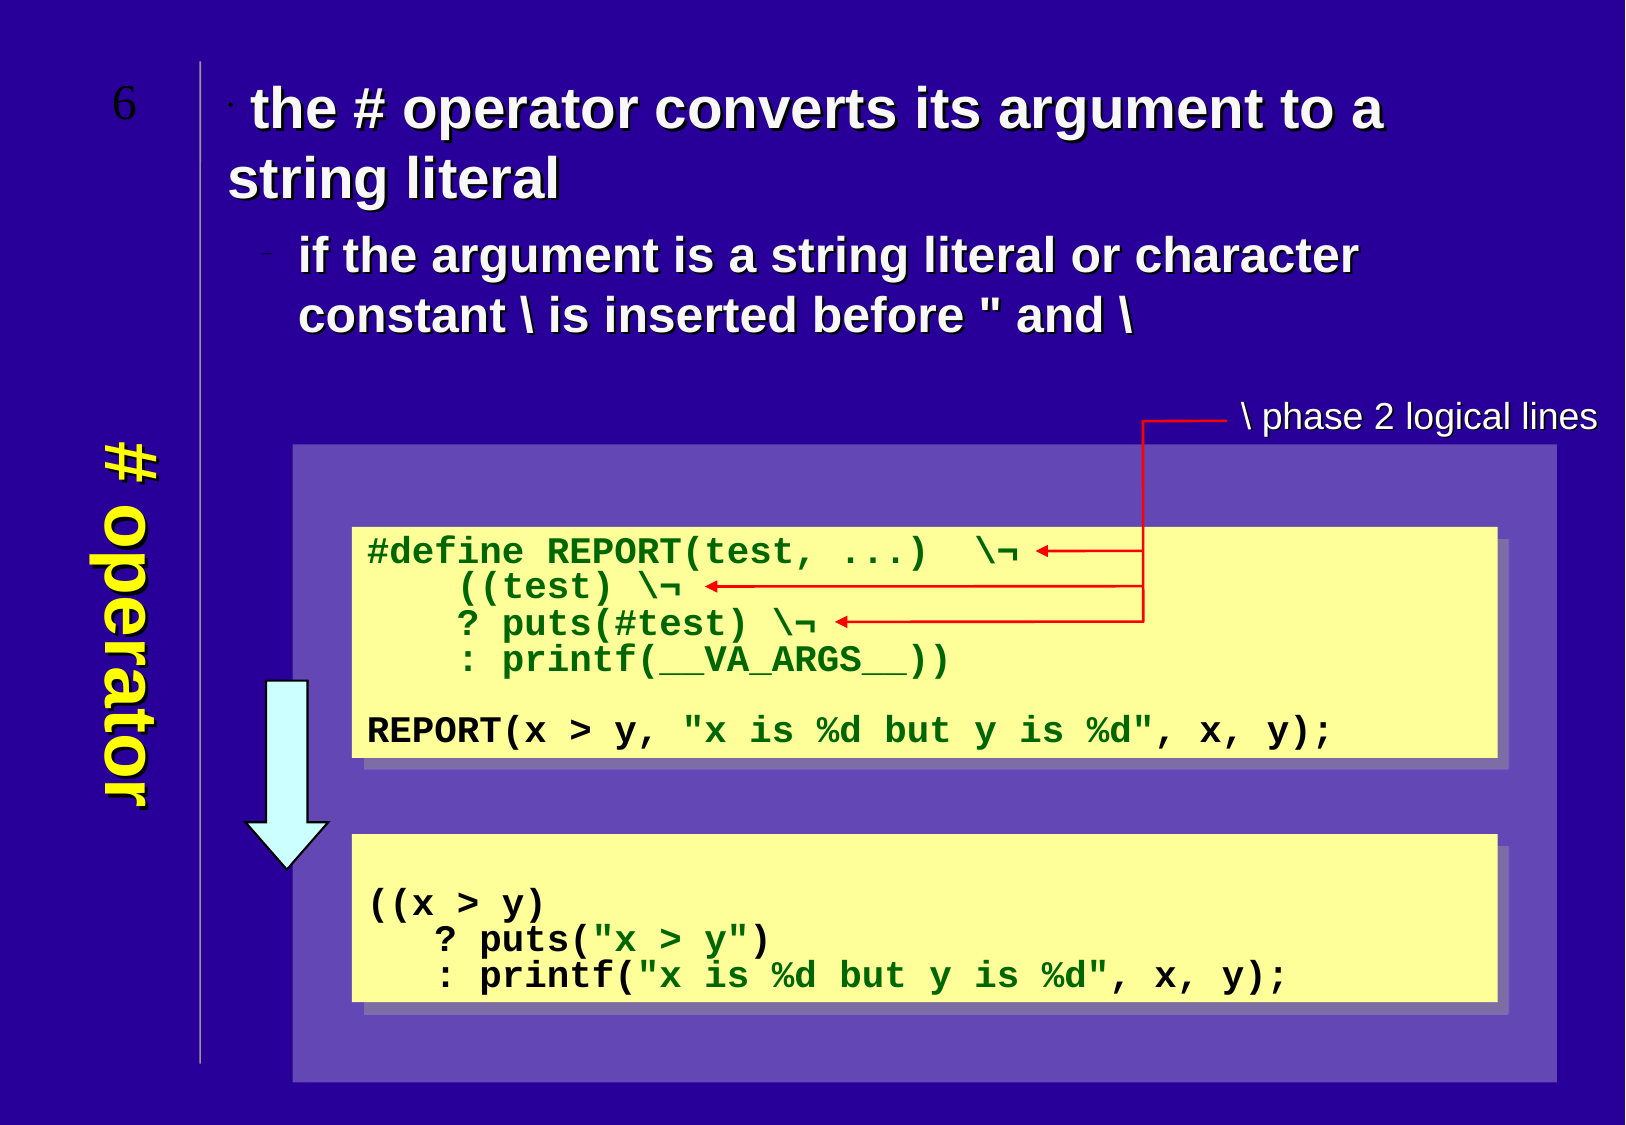

6
 the # operator converts its argument to a string literal
if the argument is a string literal or character constant \ is inserted before " and \
# # operator
\ phase 2 logical lines
#define REPORT(test, ...) \¬
 ((test) \¬
 ? puts(#test) \¬
 : printf(__VA_ARGS__))
REPORT(x > y, "x is %d but y is %d", x, y);
((x > y)
 ? puts("x > y")
 : printf("x is %d but y is %d", x, y);